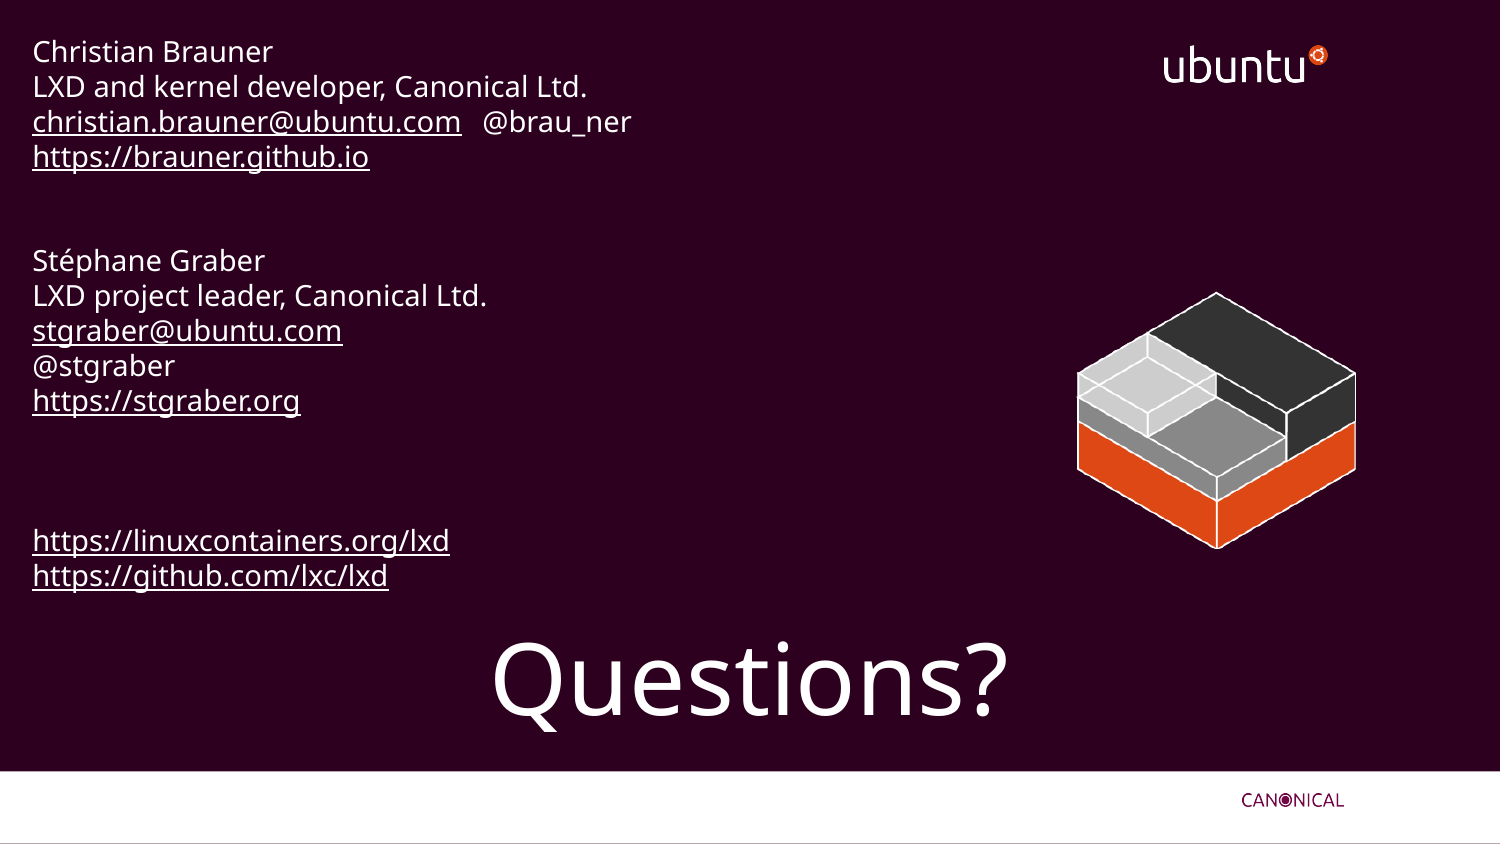

Christian Brauner
LXD and kernel developer, Canonical Ltd.
christian.brauner@ubuntu.com	@brau_ner
https://brauner.github.io
Stéphane Graber
LXD project leader, Canonical Ltd.
stgraber@ubuntu.com			 @stgraber
https://stgraber.org
https://linuxcontainers.org/lxd
https://github.com/lxc/lxd
# Questions?